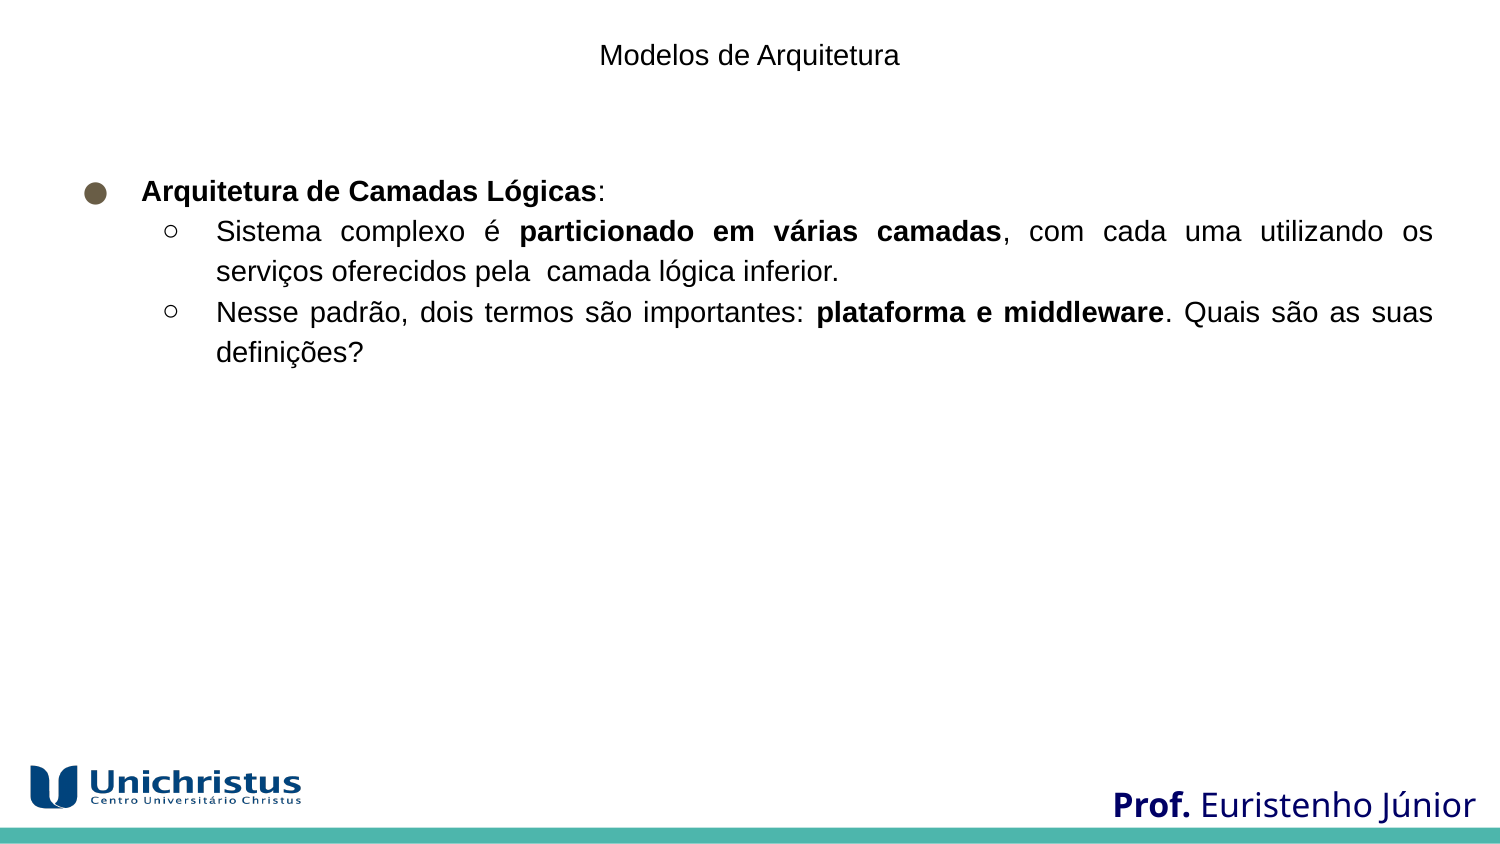

# Modelos de Arquitetura
Arquitetura de Camadas Lógicas:
Sistema complexo é particionado em várias camadas, com cada uma utilizando os serviços oferecidos pela camada lógica inferior.
Nesse padrão, dois termos são importantes: plataforma e middleware. Quais são as suas definições?
Prof. Euristenho Júnior